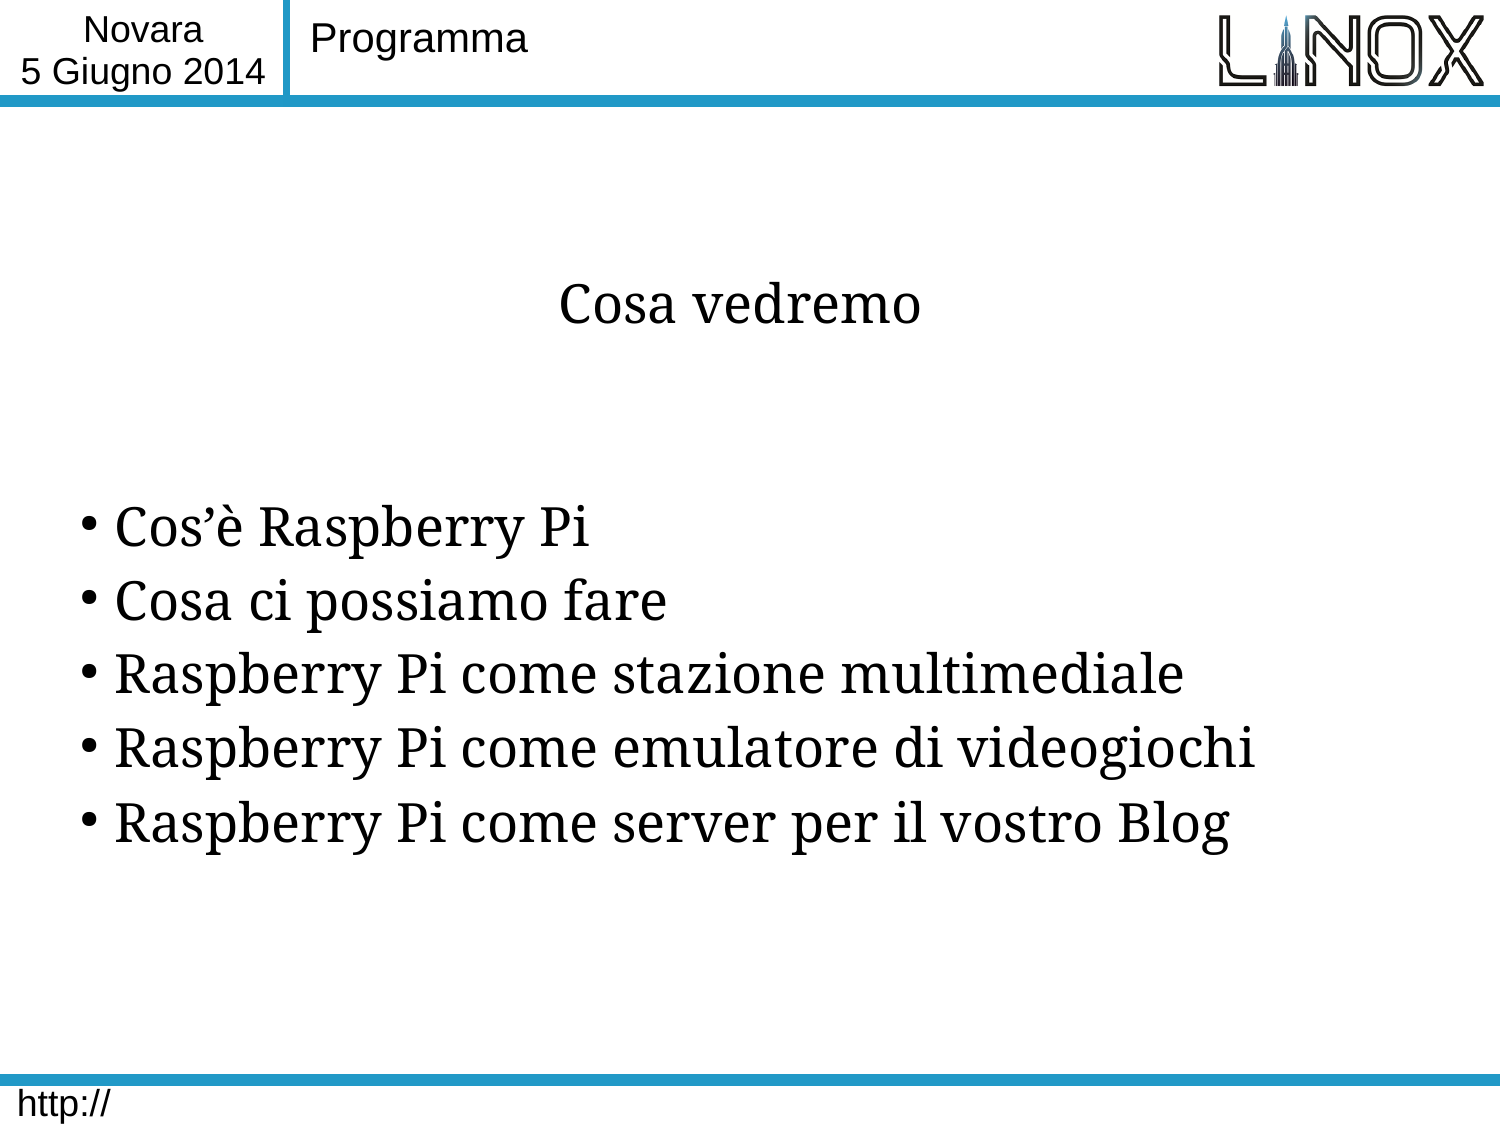

# Programma
Cosa vedremo
Cos’è Raspberry Pi
Cosa ci possiamo fare
Raspberry Pi come stazione multimediale
Raspberry Pi come emulatore di videogiochi
Raspberry Pi come server per il vostro Blog